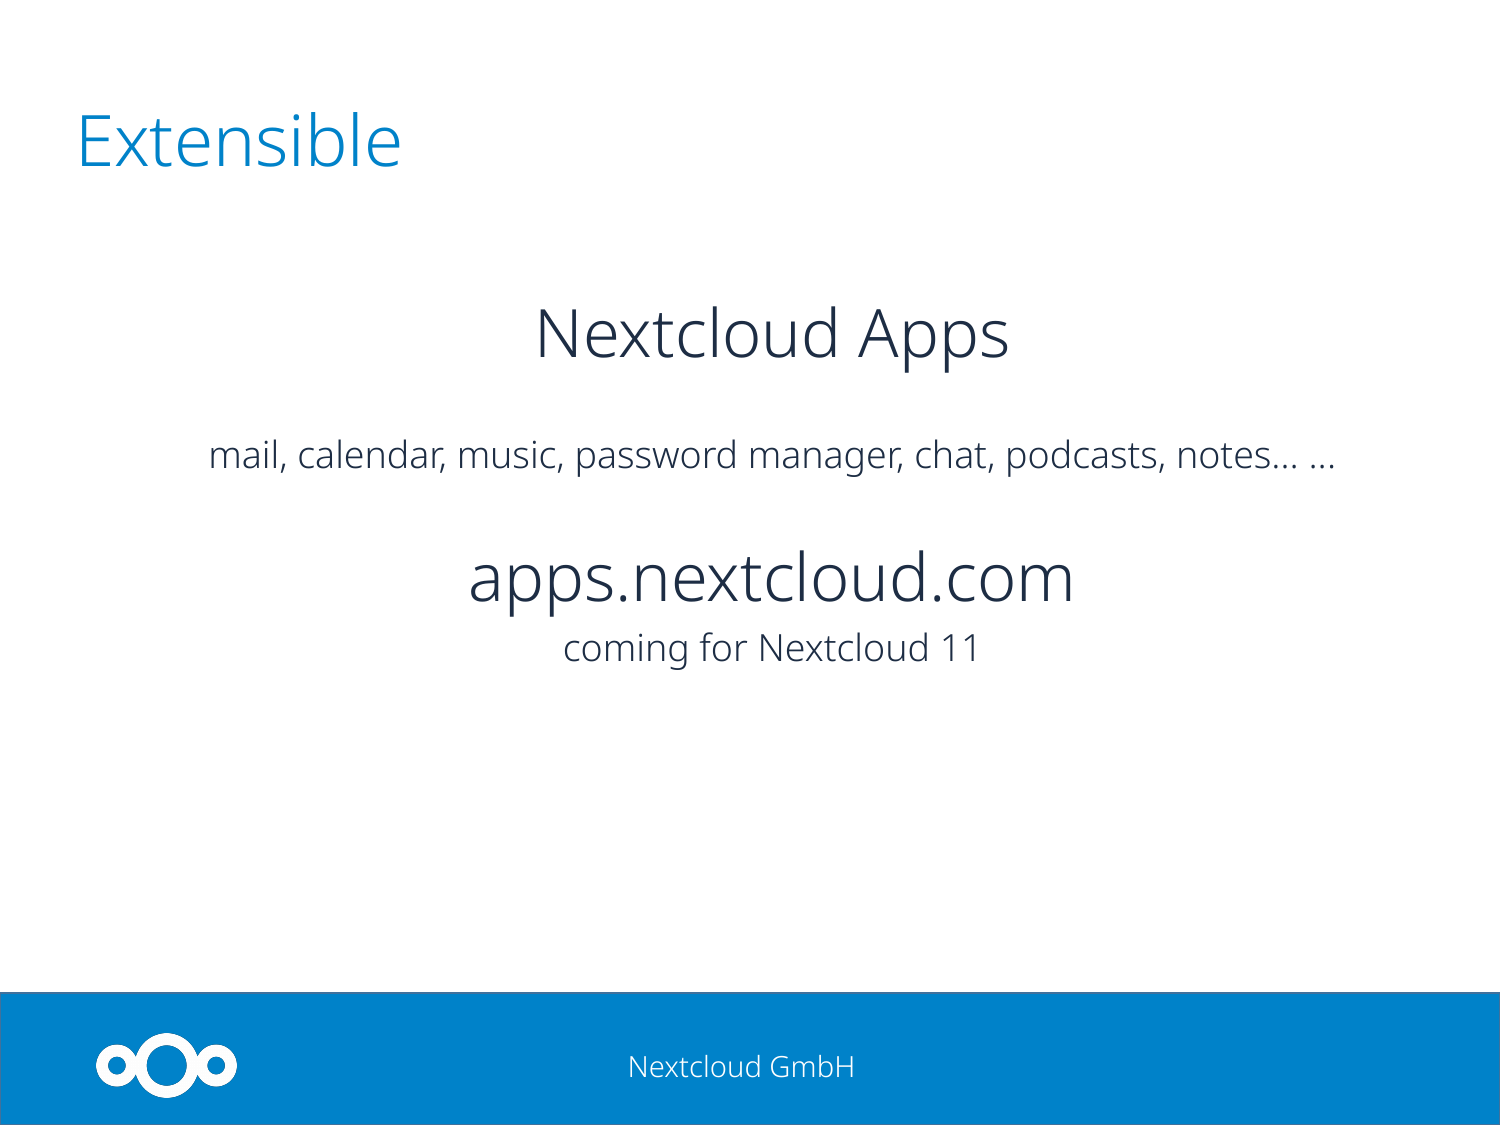

# Extensible
Nextcloud Apps
mail, calendar, music, password manager, chat, podcasts, notes… ...
apps.nextcloud.com
coming for Nextcloud 11